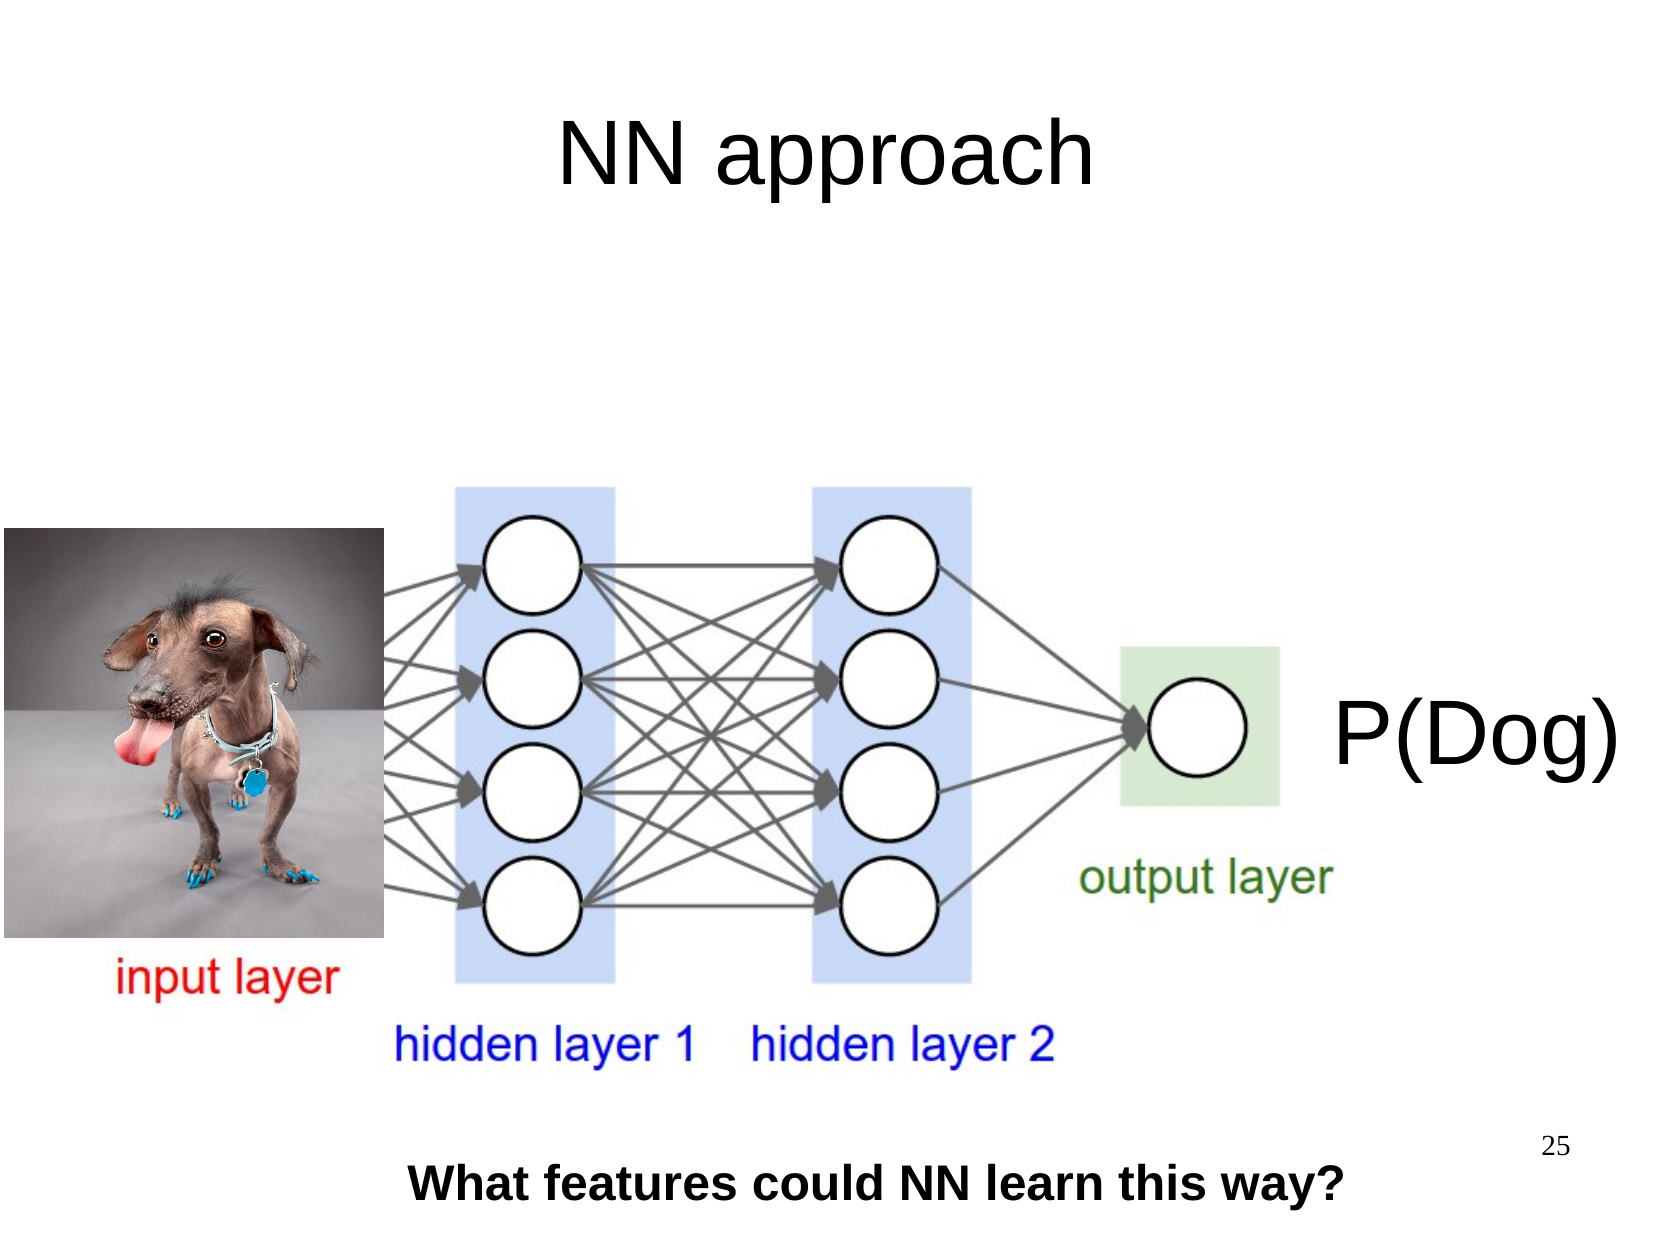

# NN approach
P(Dog)
What features could NN learn this way?
25